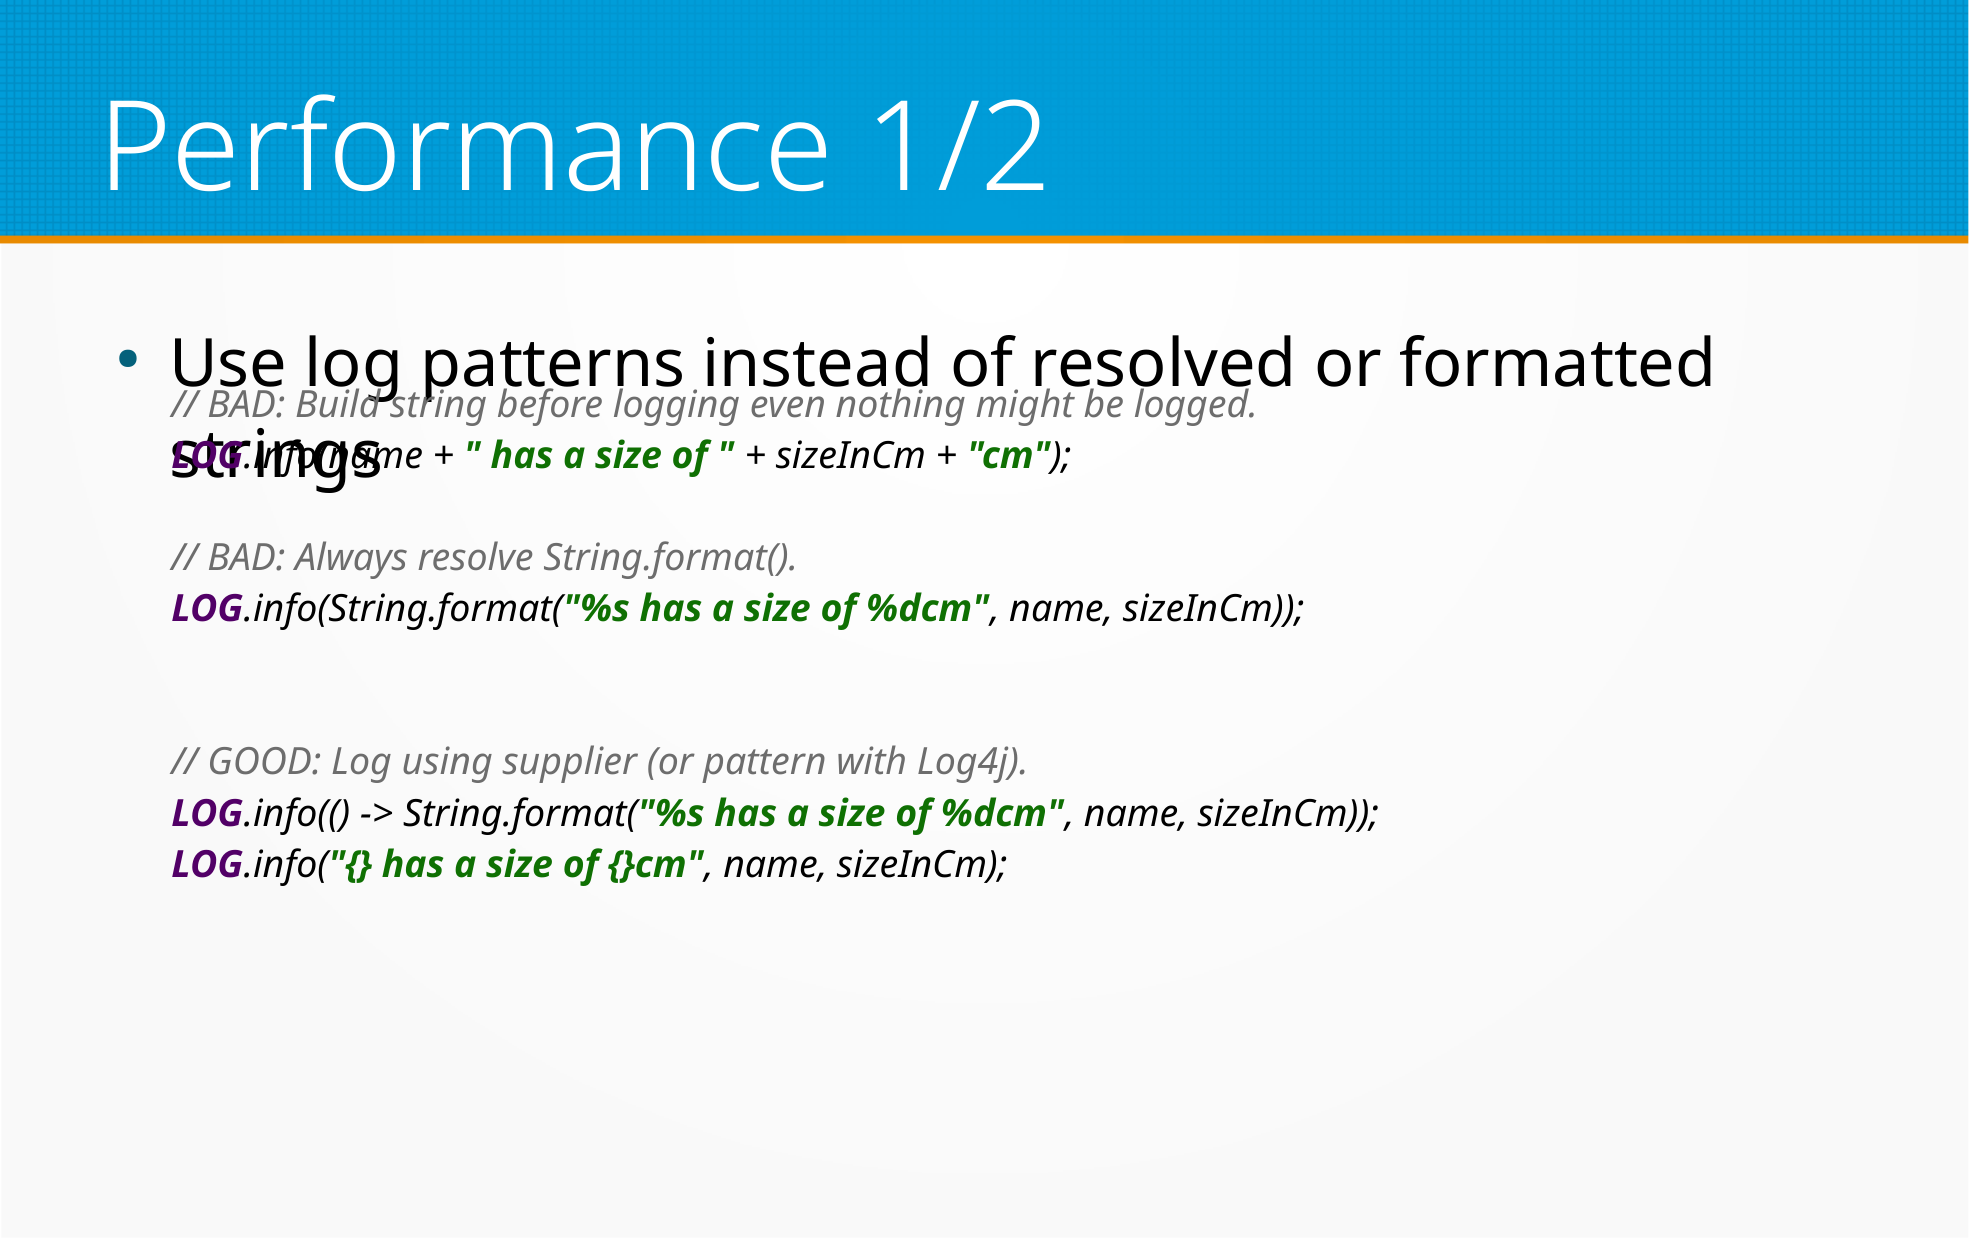

# Performance 1/2
Use log patterns instead of resolved or formatted strings
// BAD: Build string before logging even nothing might be logged.
LOG.info(name + " has a size of " + sizeInCm + "cm");
// BAD: Always resolve String.format().
LOG.info(String.format("%s has a size of %dcm", name, sizeInCm));
// GOOD: Log using supplier (or pattern with Log4j).
LOG.info(() -> String.format("%s has a size of %dcm", name, sizeInCm));
LOG.info("{} has a size of {}cm", name, sizeInCm);